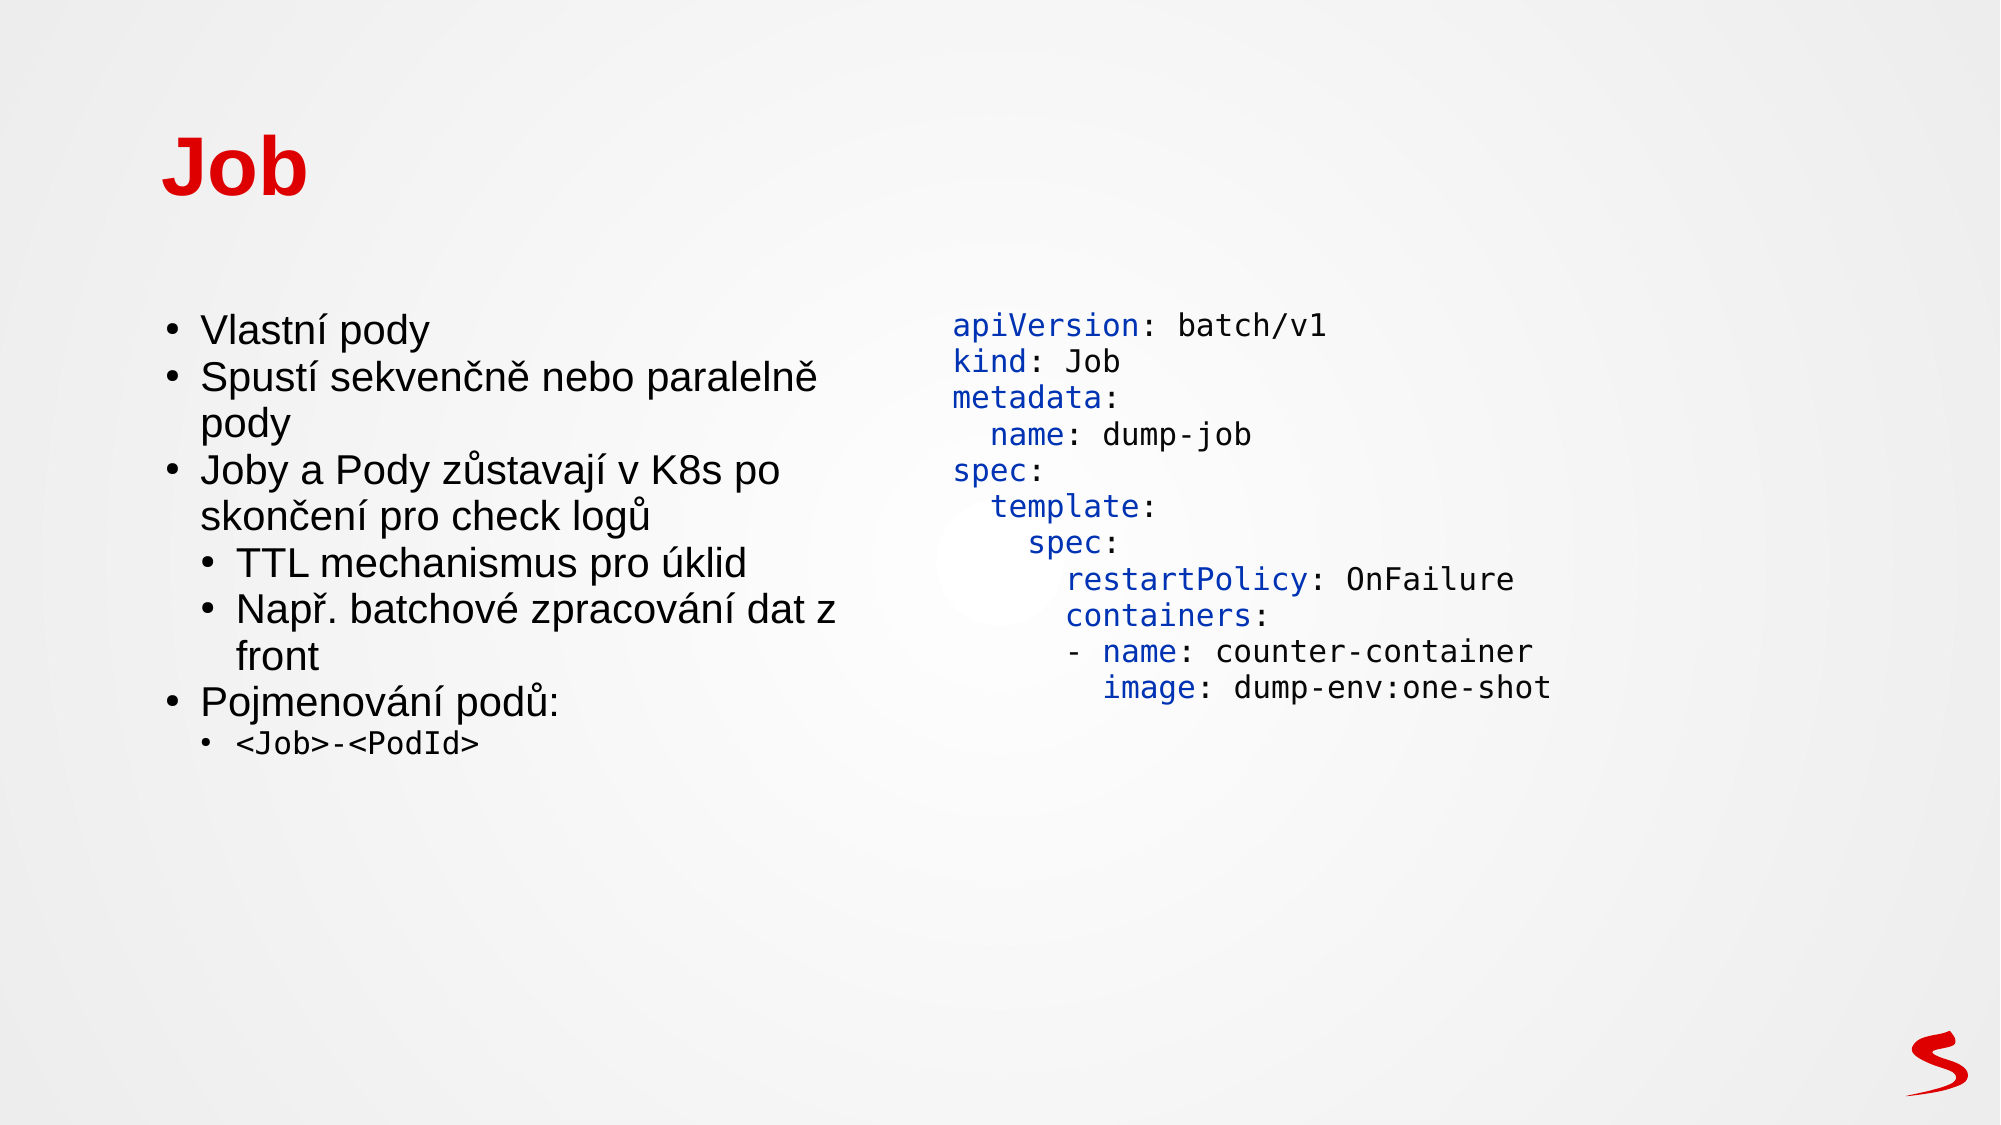

Job
Vlastní pody
Spustí sekvenčně nebo paralelně pody
Joby a Pody zůstavají v K8s po skončení pro check logů
TTL mechanismus pro úklid
Např. batchové zpracování dat z front
Pojmenování podů:
<Job>-<PodId>
apiVersion: batch/v1
kind: Job
metadata:
 name: dump-job
spec:
 template:
 spec:
 restartPolicy: OnFailure
 containers:
 - name: counter-container
 image: dump-env:one-shot